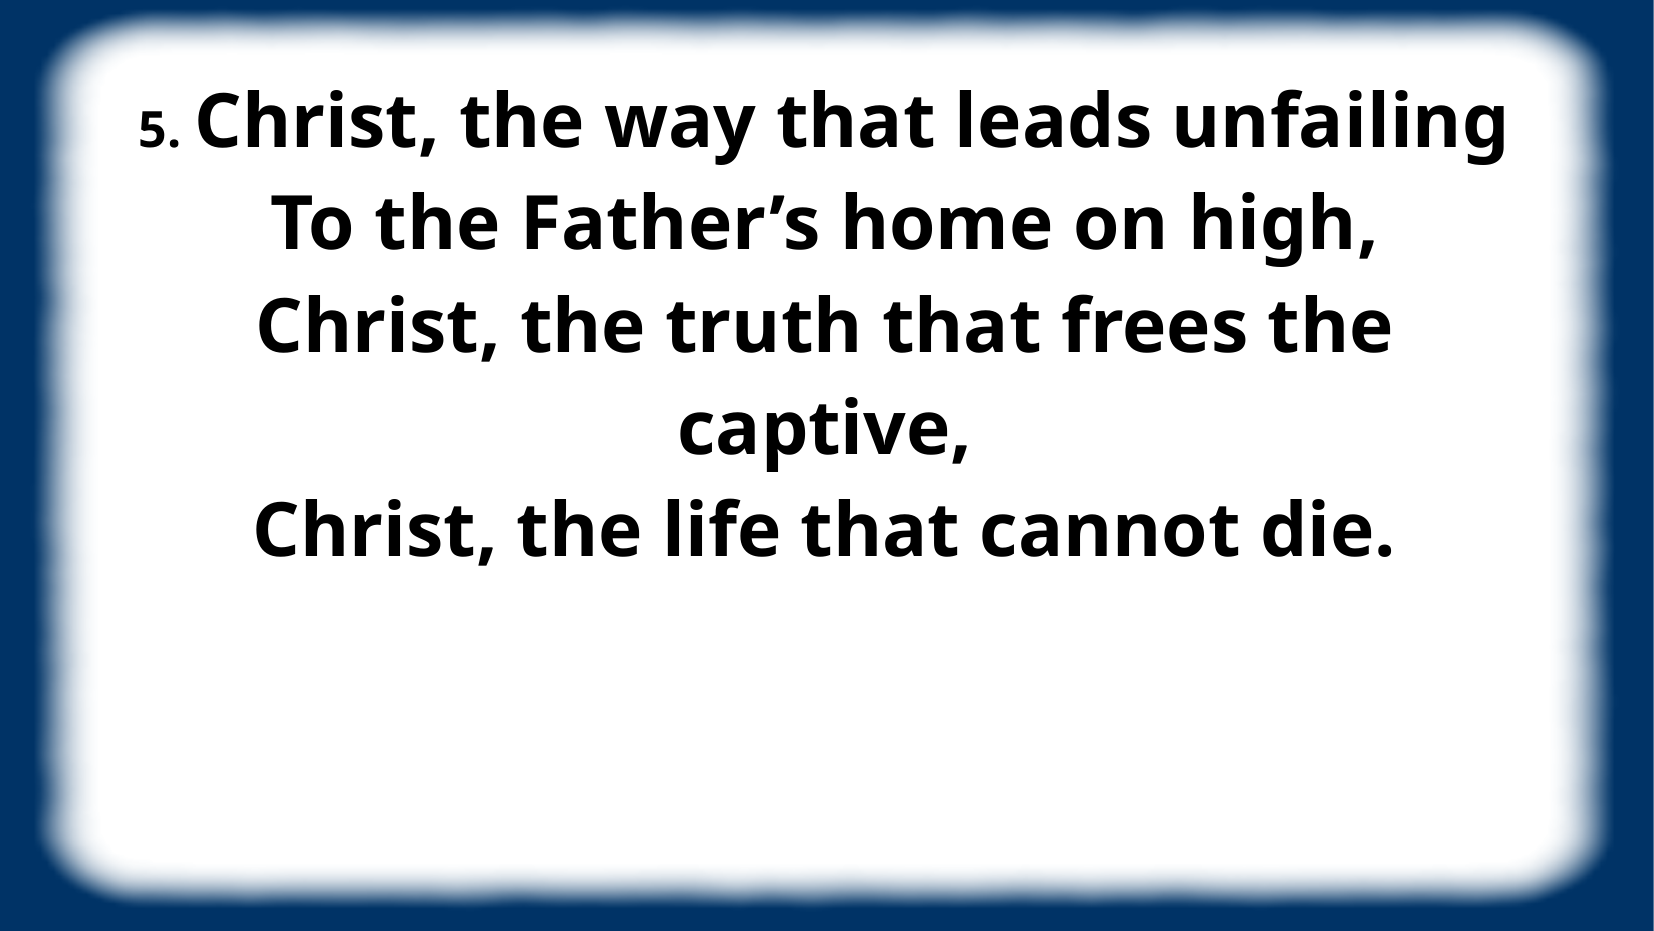

5. Christ, the way that leads unfailing
To the Father’s home on high,
Christ, the truth that frees the captive,
Christ, the life that cannot die.